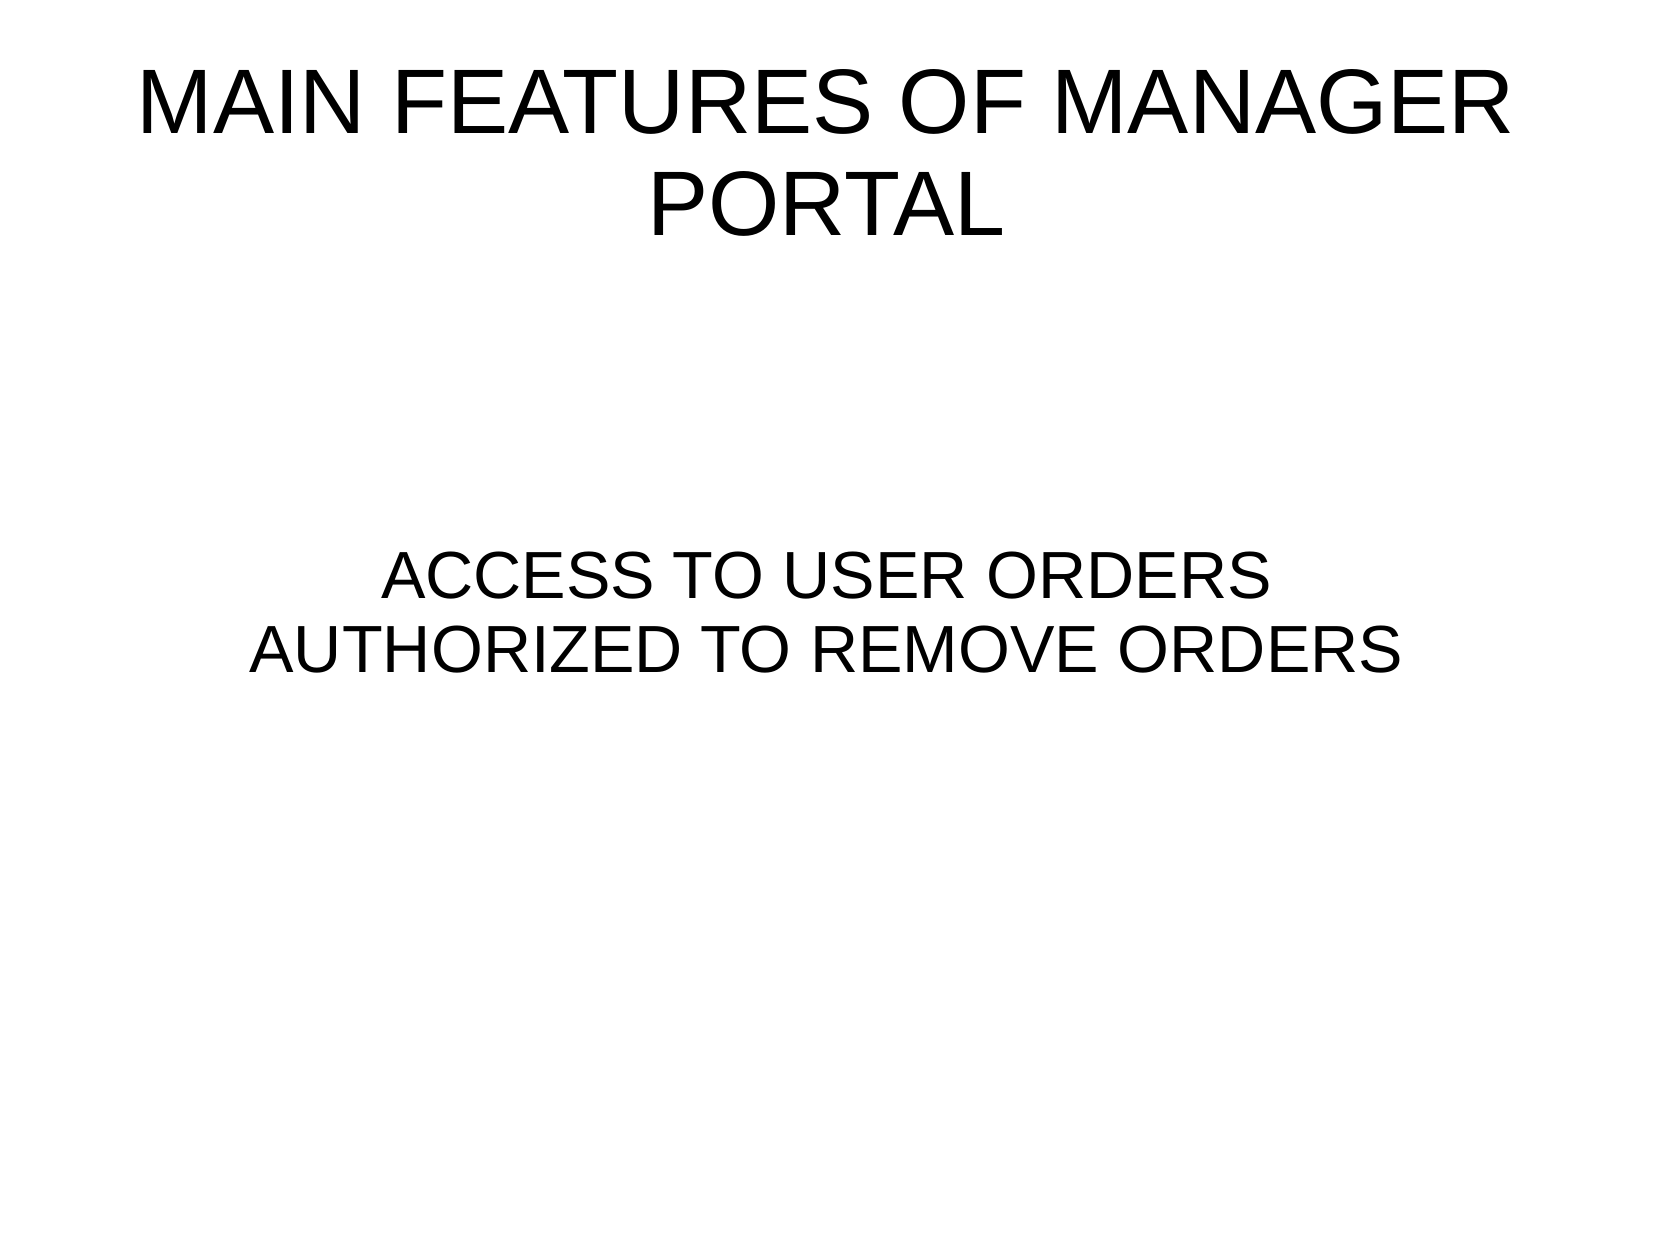

# MAIN FEATURES OF MANAGER PORTAL
ACCESS TO USER ORDERS
AUTHORIZED TO REMOVE ORDERS